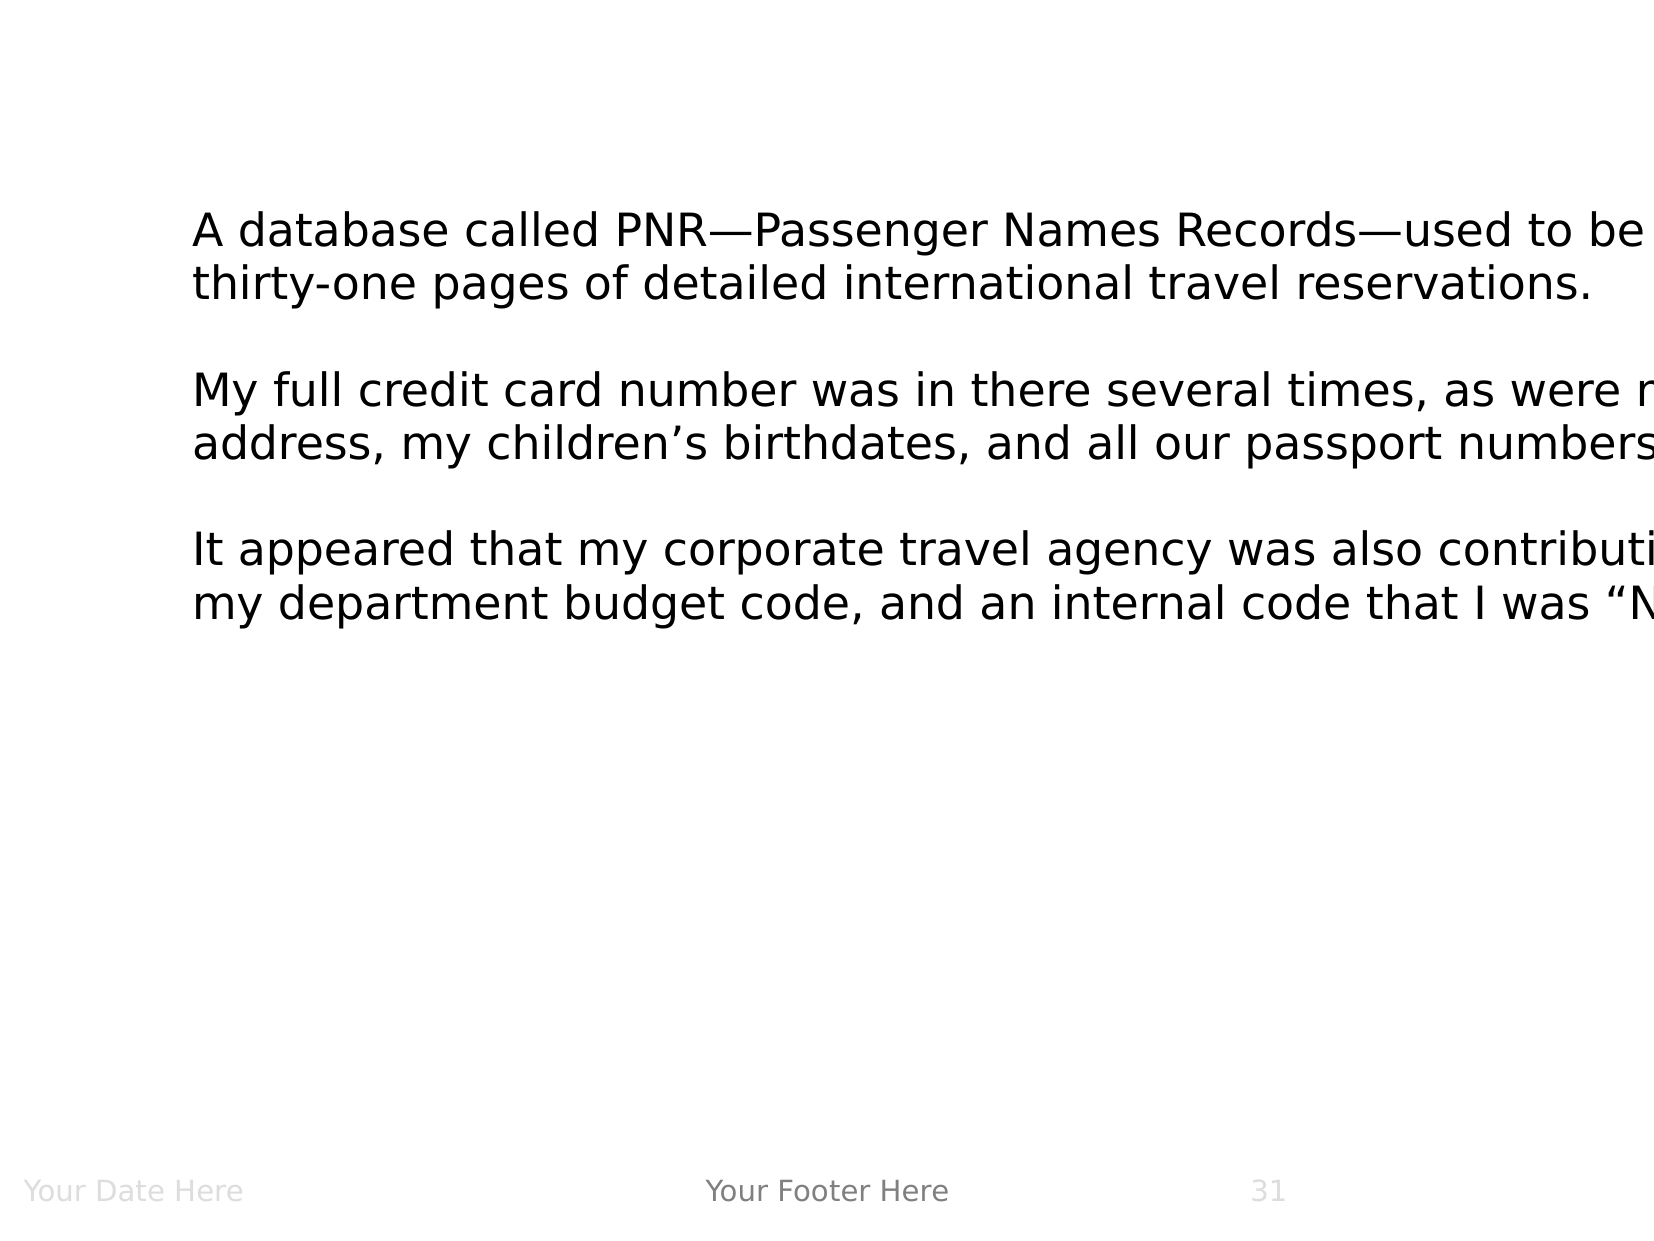

A database called PNR—Passenger Names Records—used to be a commercial database for the airline industry but has been essentially co-opted by the government since 9/11. “A robust view of my travel was contained in a second set of documents—thirty-one pages of detailed international travel reservations.
My full credit card number was in there several times, as were my e-mail addresses, my birth date, my passport number, and all of my phone numbers—work, home, and cell. My fellow travelers’ information was in there as well—my husband’s e-mail address, my children’s birthdates, and all our passport numbers.
It appeared that my corporate travel agency was also contributing information to the federal government. For a trip to London, the agency sent Customs my hotel reservation, my corporate credit card number and expiration date, my employee ID number, my department budget code, and an internal code that I was “NOT VIP.”
Your Date Here
Your Footer Here